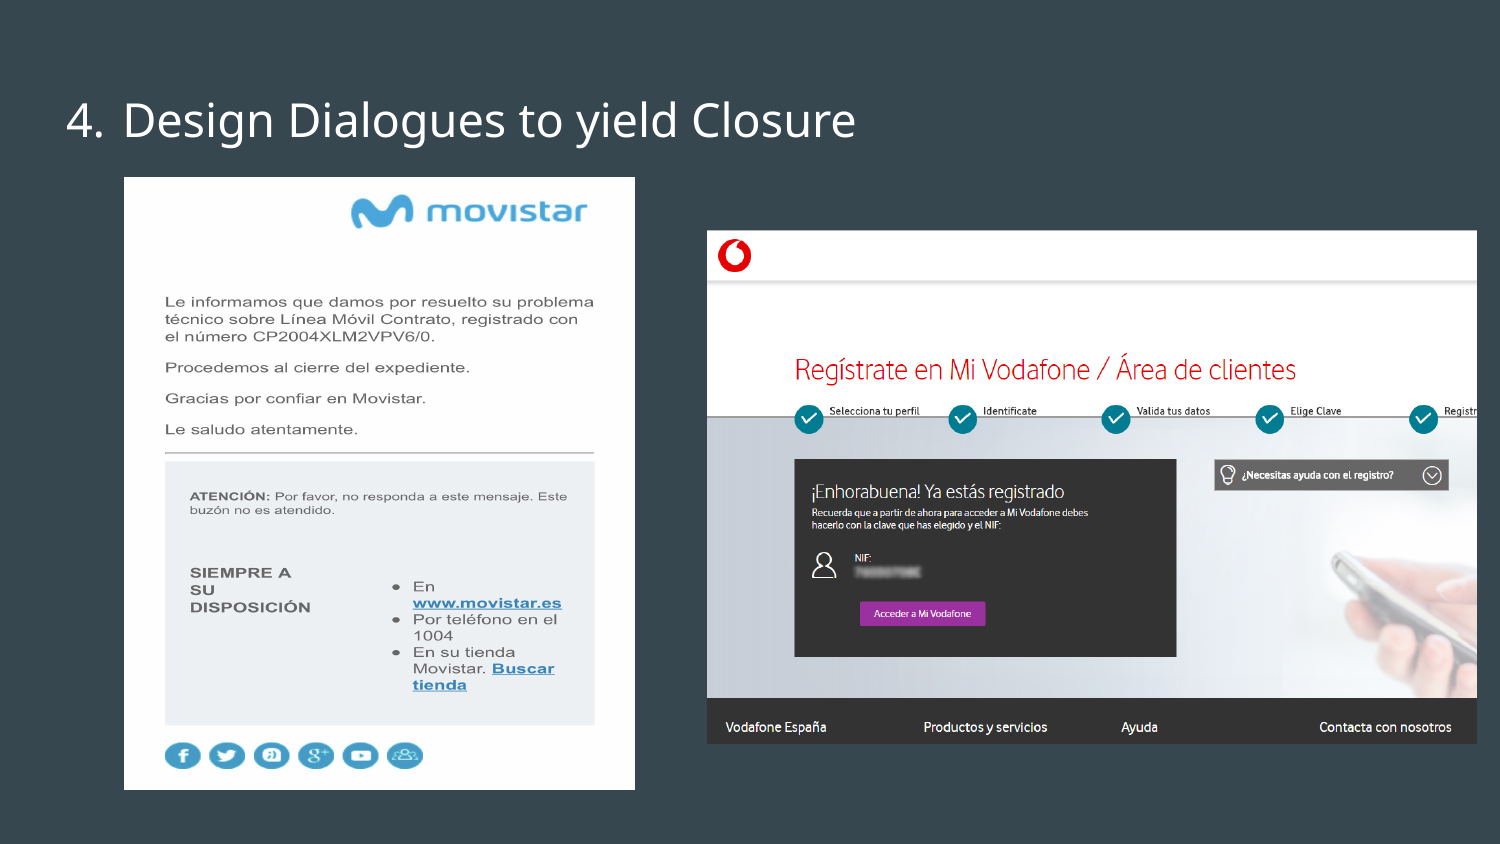

# 4.	Design Dialogues to yield Closure